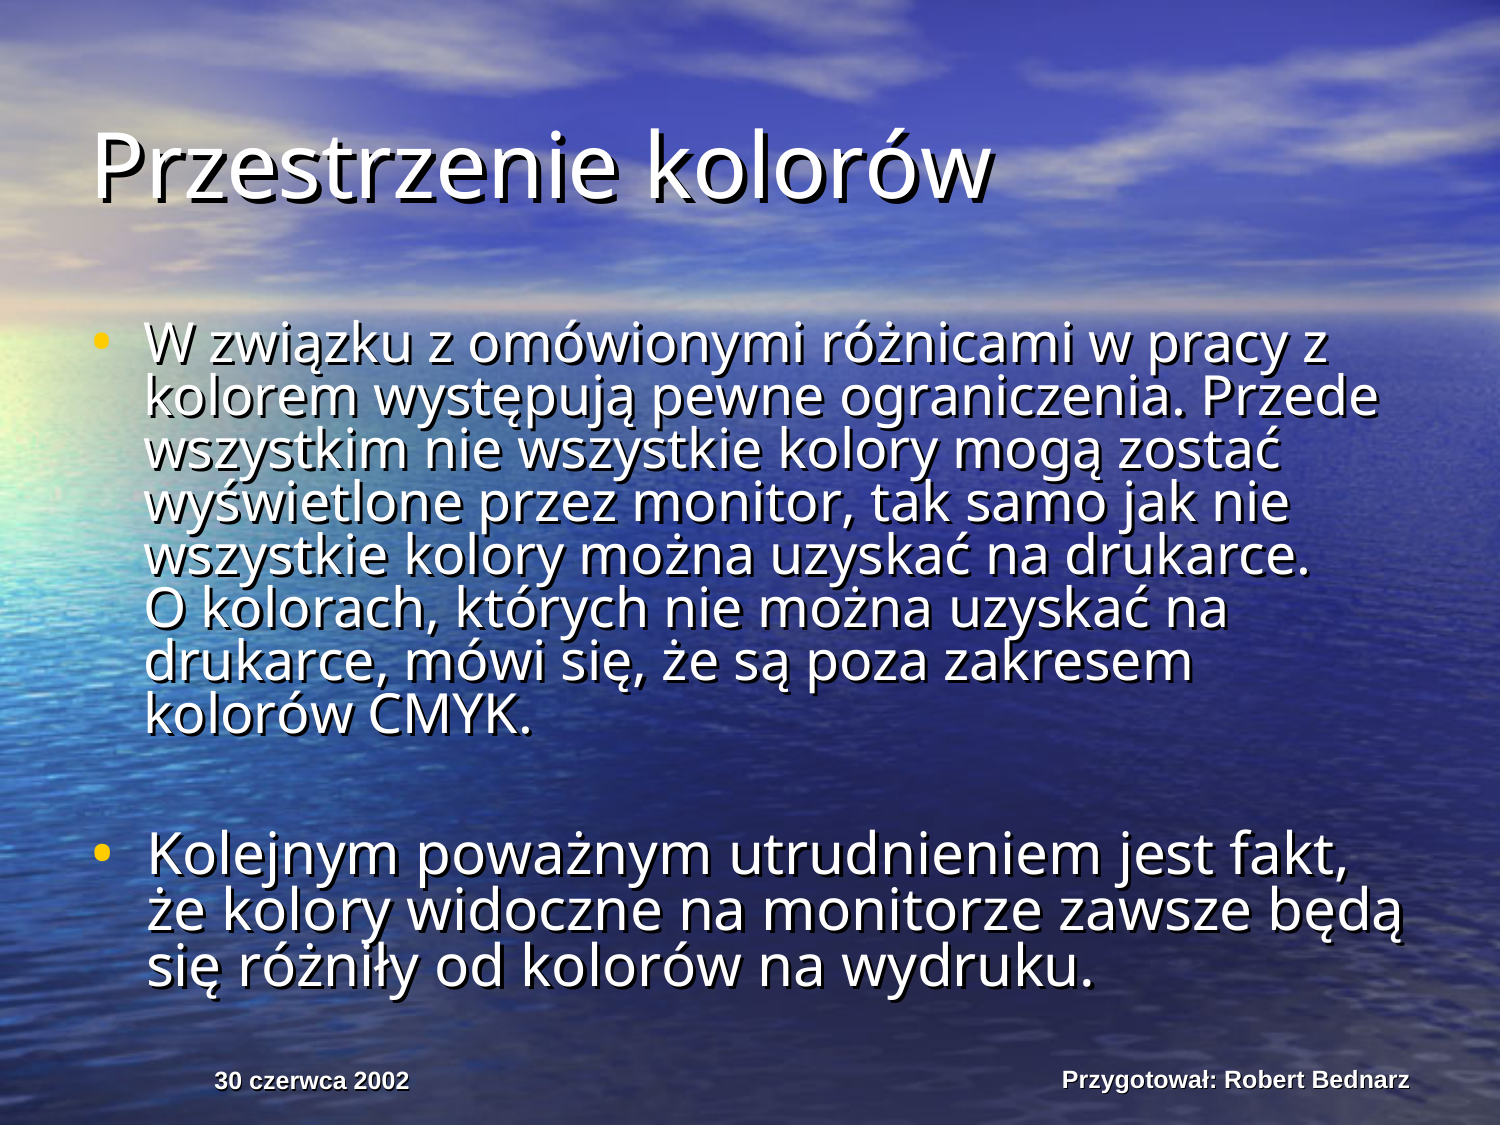

# Przestrzenie kolorów
W związku z omówionymi różnicami w pracy z kolorem występują pewne ograniczenia. Przede wszystkim nie wszystkie kolory mogą zostać wyświetlone przez monitor, tak samo jak nie wszystkie kolory można uzyskać na drukarce.
O kolorach, których nie można uzyskać na drukarce, mówi się, że są poza zakresem kolorów CMYK.
Kolejnym poważnym utrudnieniem jest fakt, że kolory widoczne na monitorze zawsze będą się różniły od kolorów na wydruku.